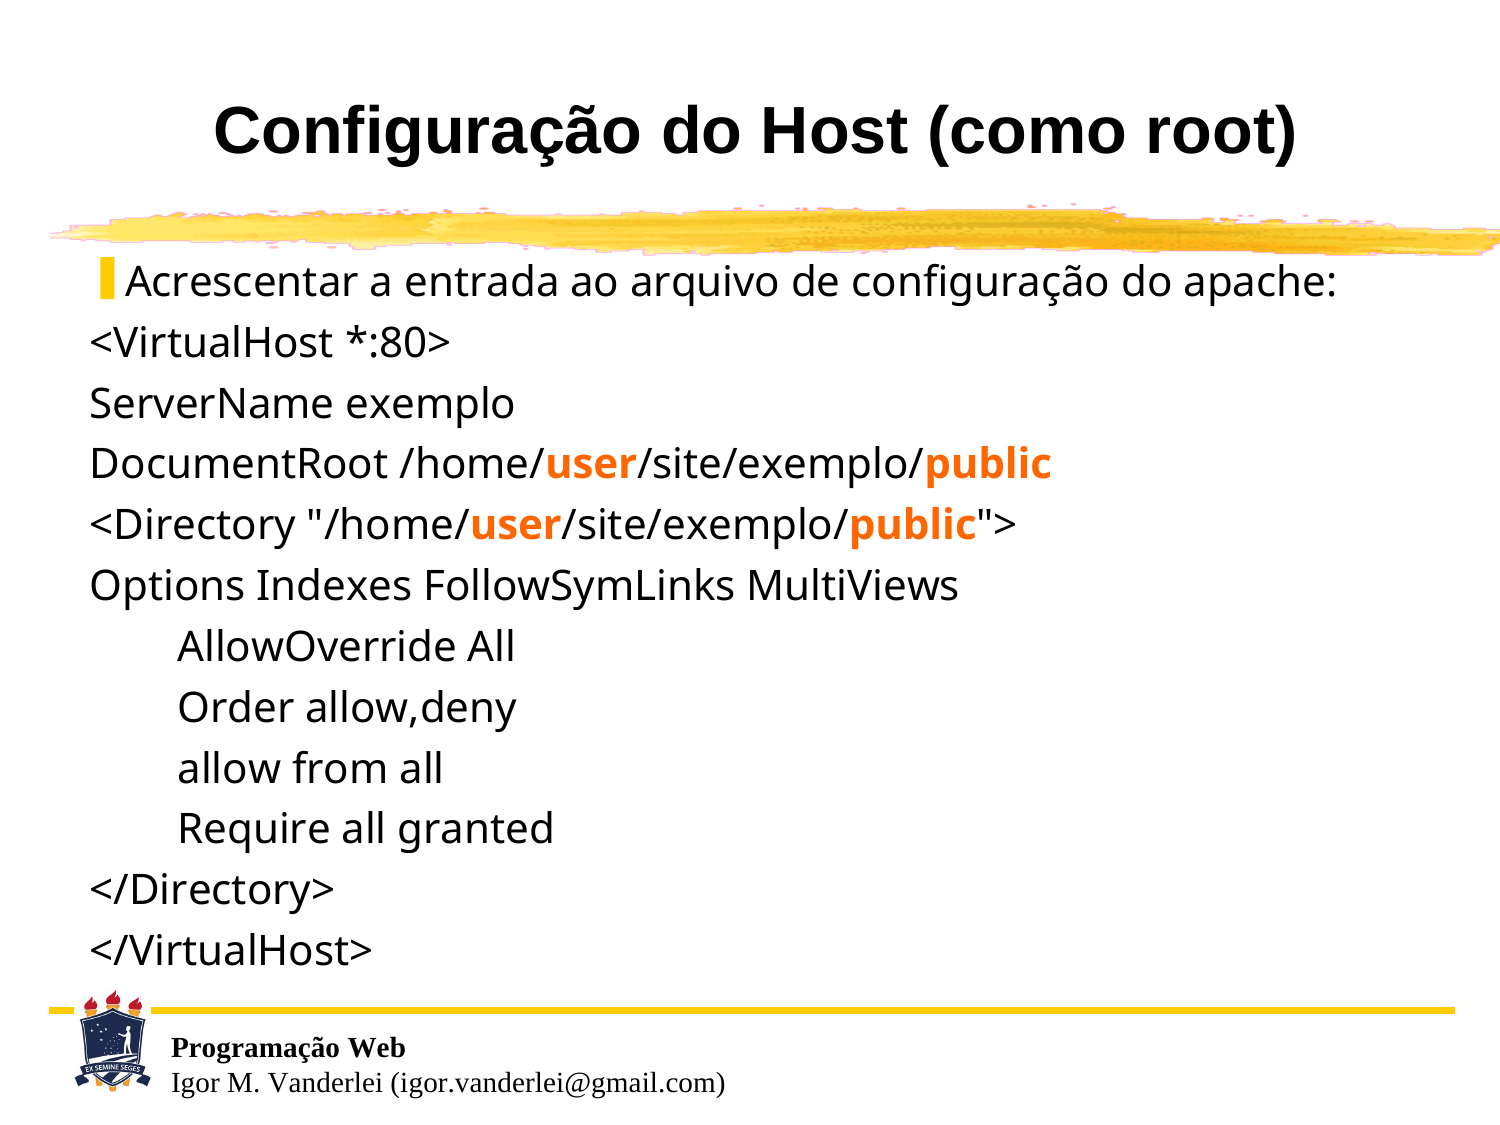

# Configuração do Host (como root)
Acrescentar a entrada ao arquivo de configuração do apache:
<VirtualHost *:80>
ServerName exemplo
DocumentRoot /home/user/site/exemplo/public
<Directory "/home/user/site/exemplo/public">
Options Indexes FollowSymLinks MultiViews
 AllowOverride All
 Order allow,deny
 allow from all
 Require all granted
</Directory>
</VirtualHost>